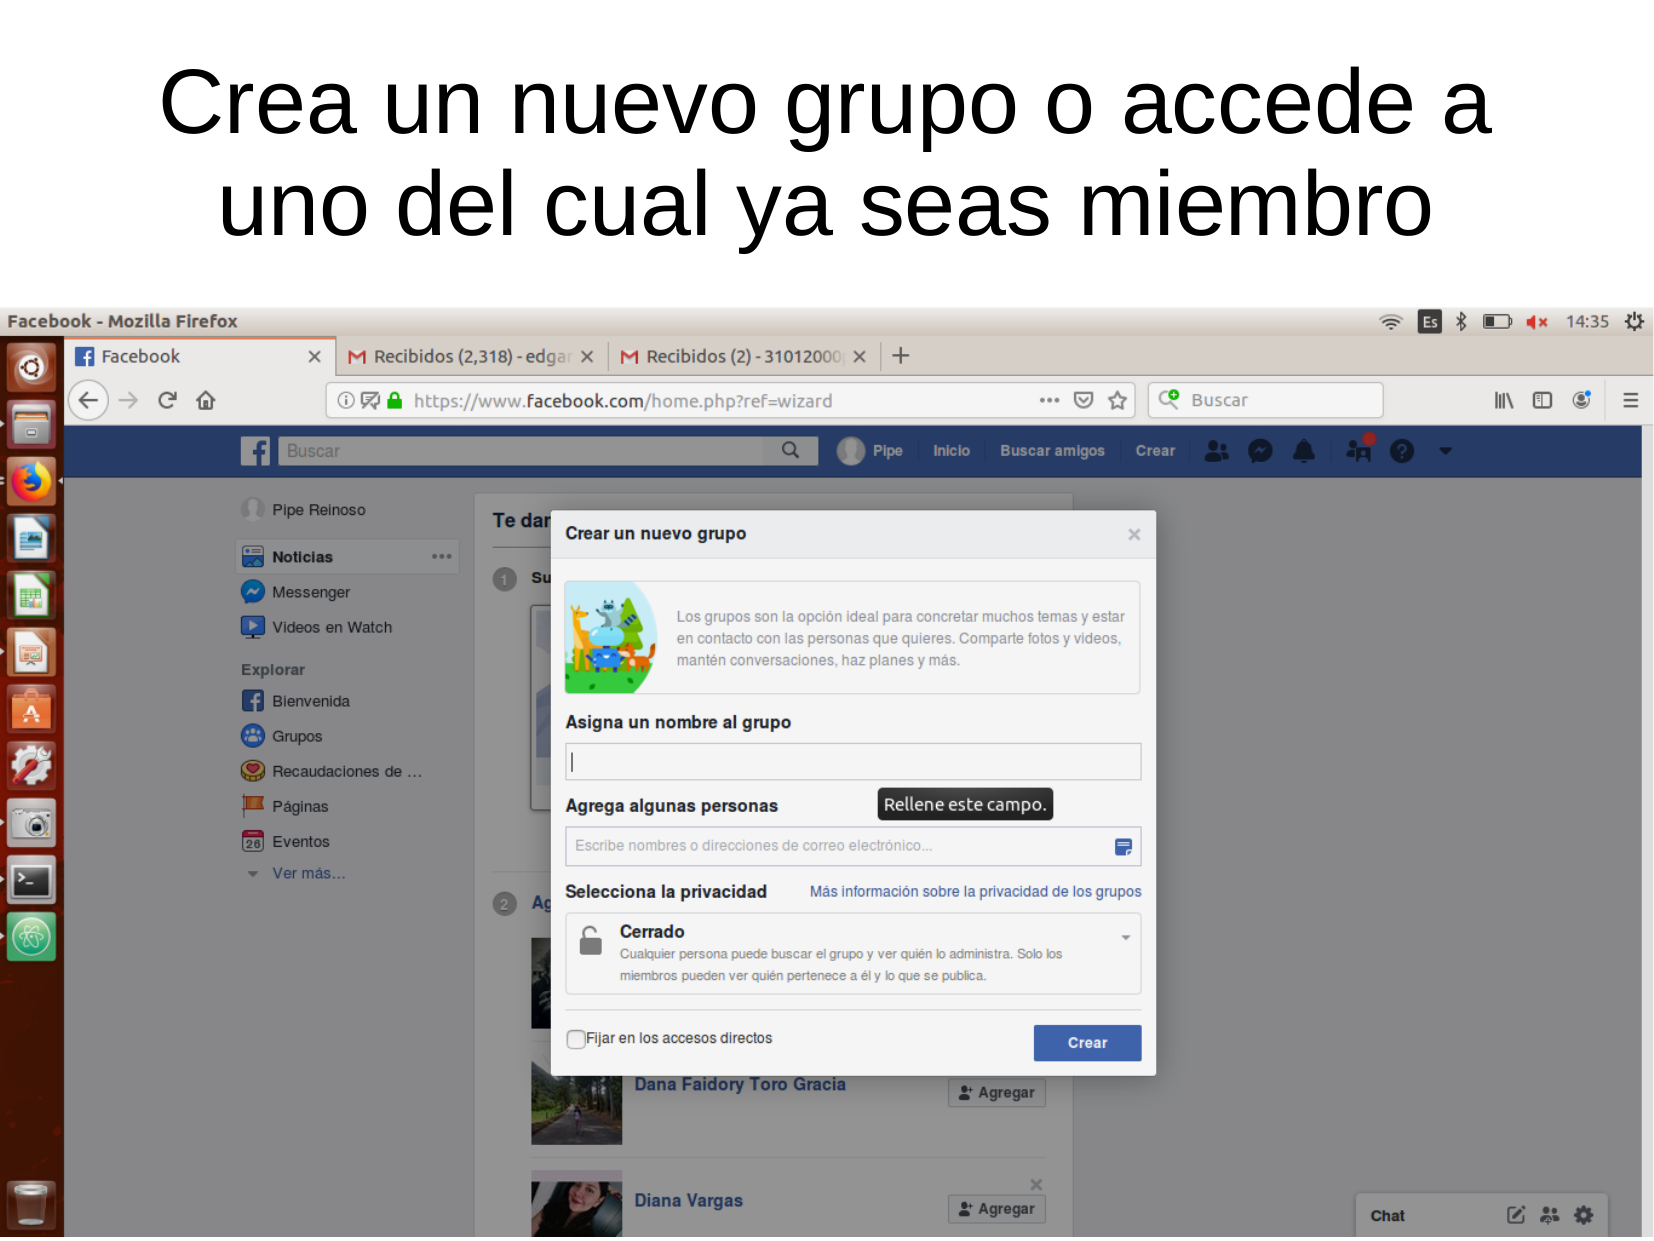

# Crea un nuevo grupo o accede a uno del cual ya seas miembro